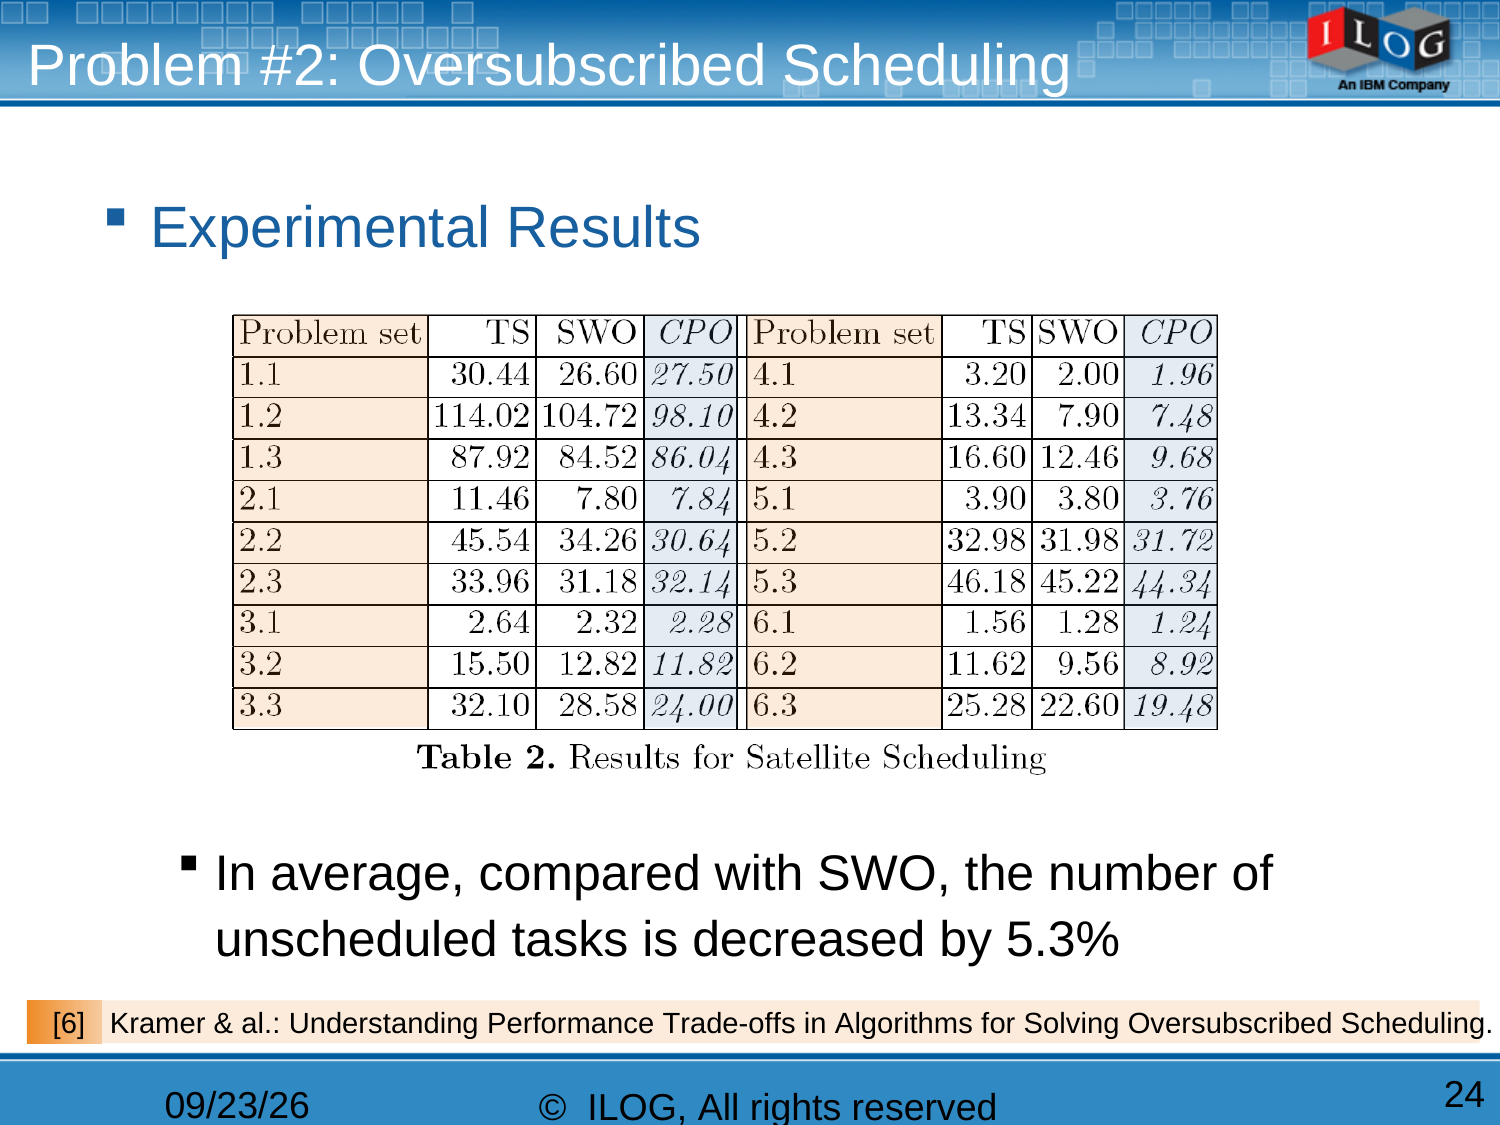

# Problem #2: Oversubscribed Scheduling
Experimental Results
In average, compared with SWO, the number of unscheduled tasks is decreased by 5.3%
[6] Kramer & al.: Understanding Performance Trade-offs in Algorithms for Solving Oversubscribed Scheduling.
24
© ILOG, All rights reserved